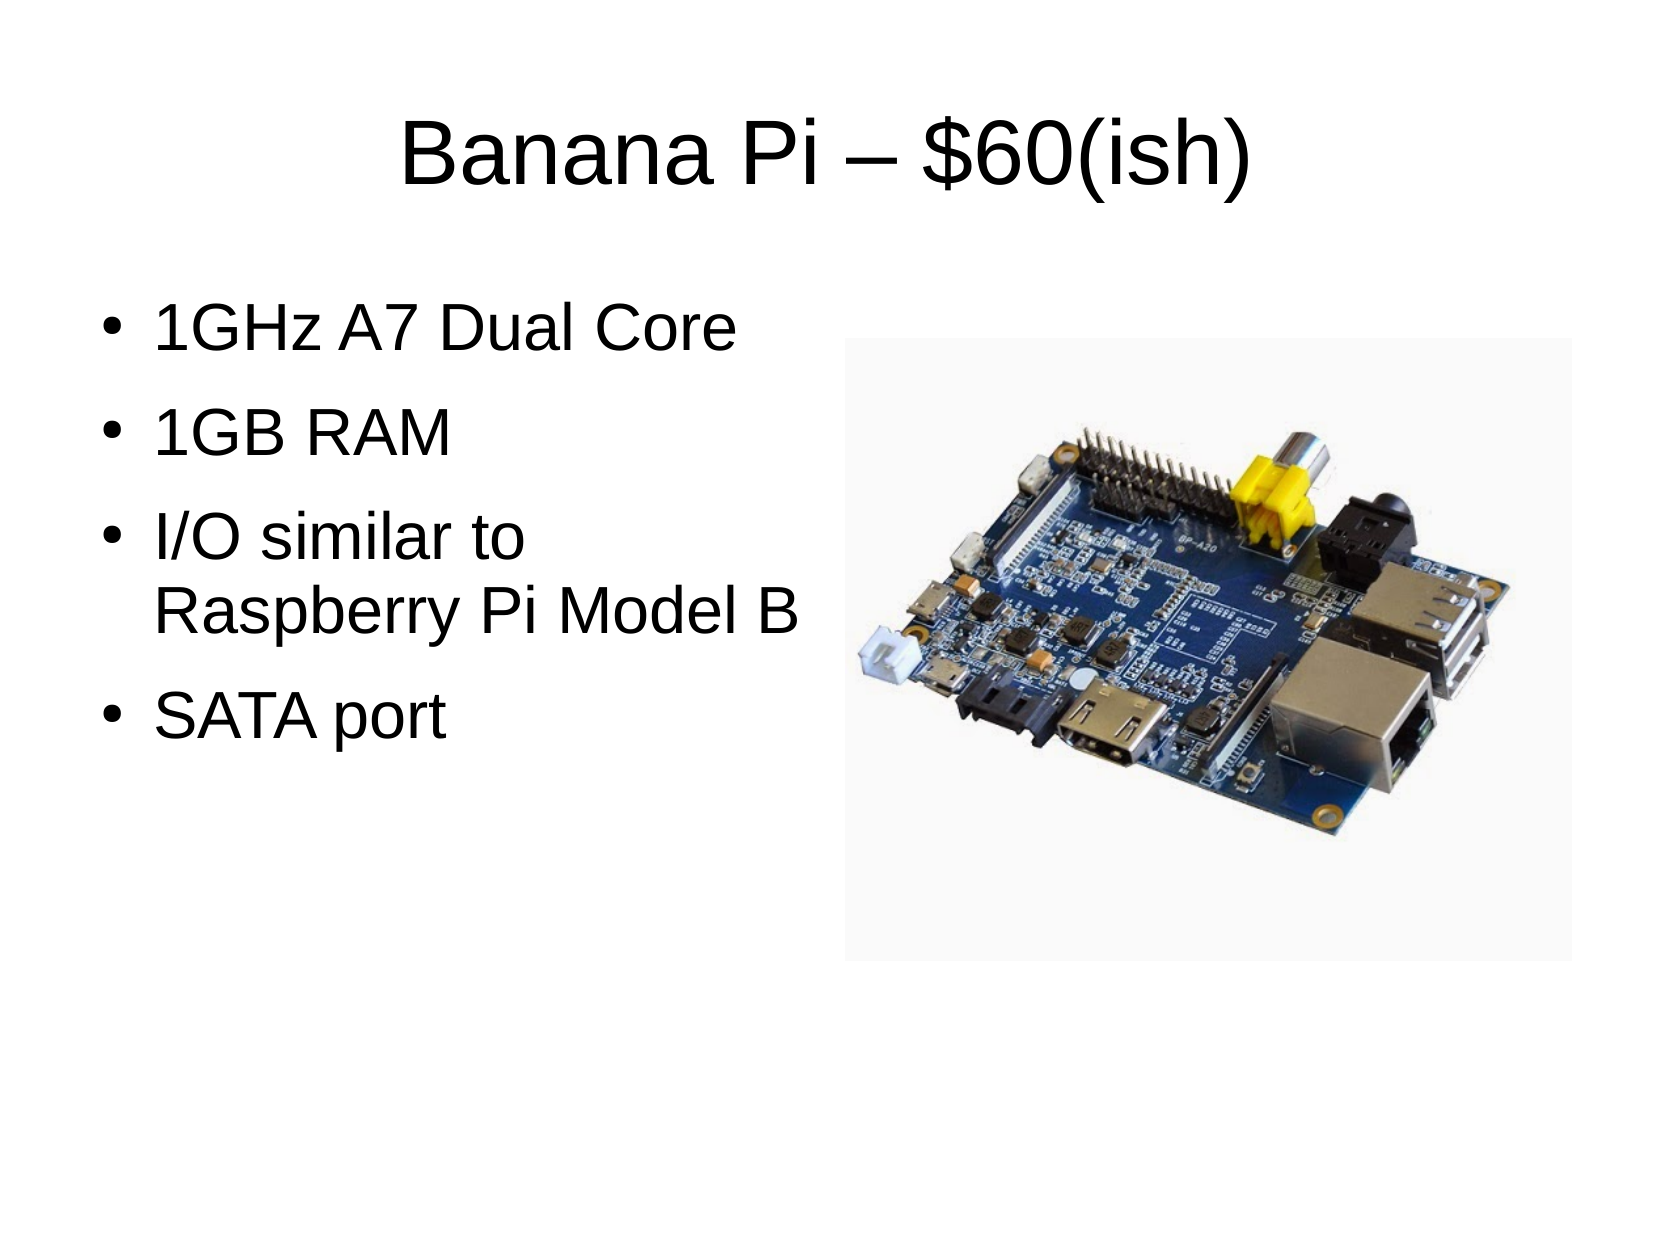

# Banana Pi – $60(ish)
1GHz A7 Dual Core
1GB RAM
I/O similar to Raspberry Pi Model B
SATA port